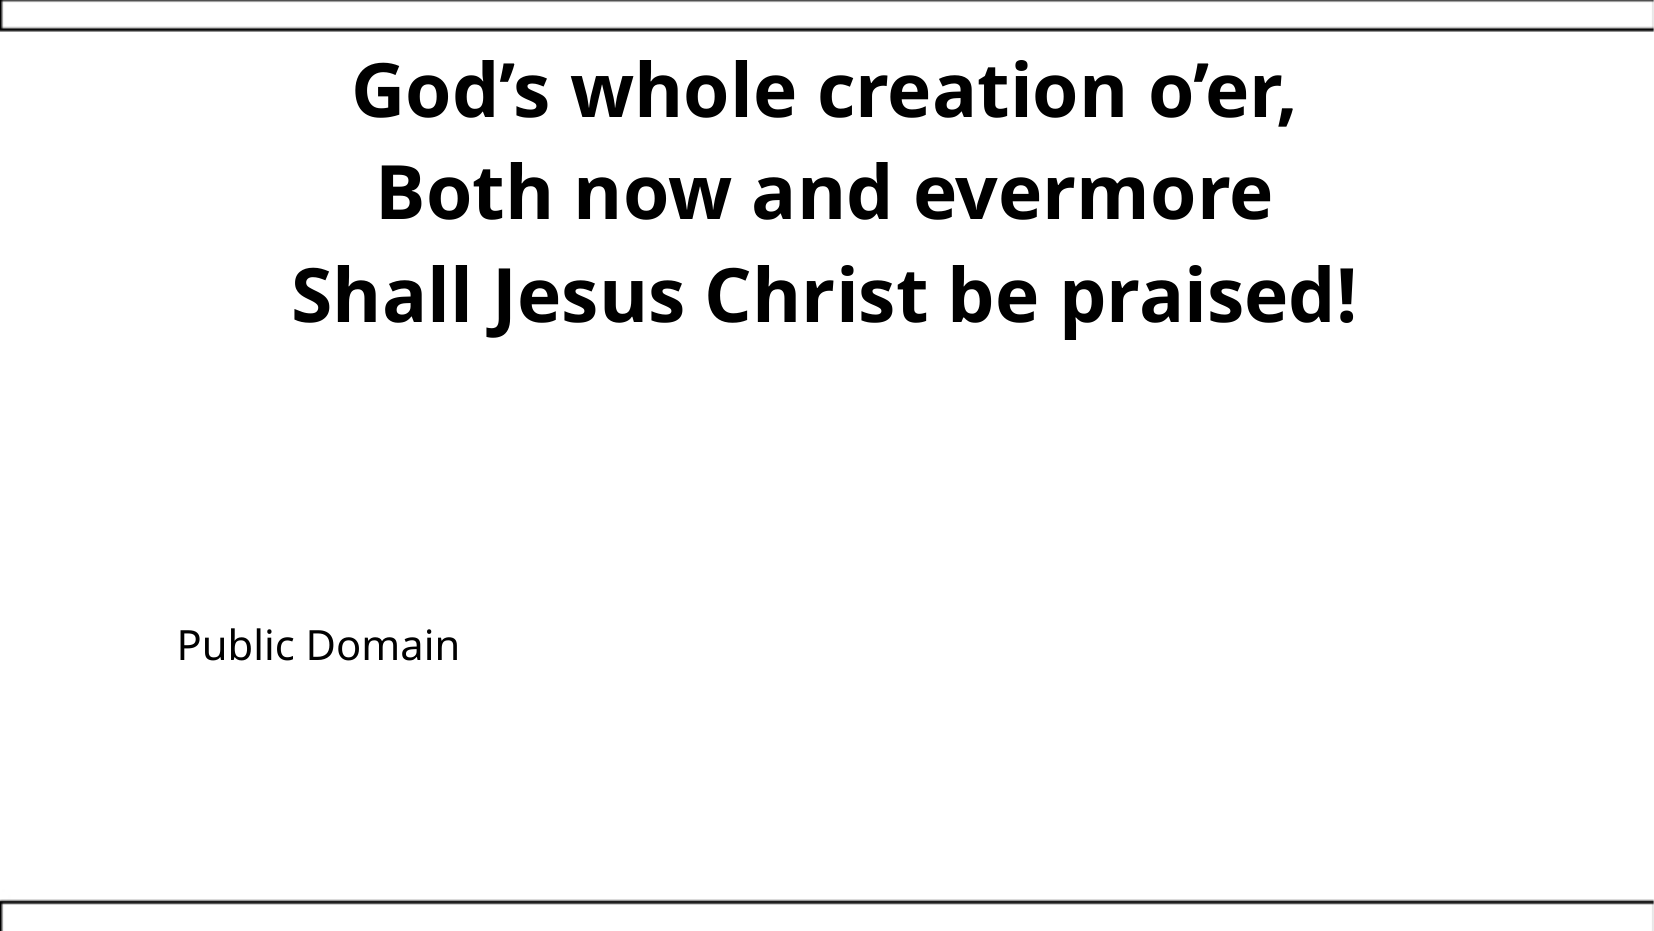

God’s whole creation o’er,
Both now and evermore
Shall Jesus Christ be praised!
 Public Domain